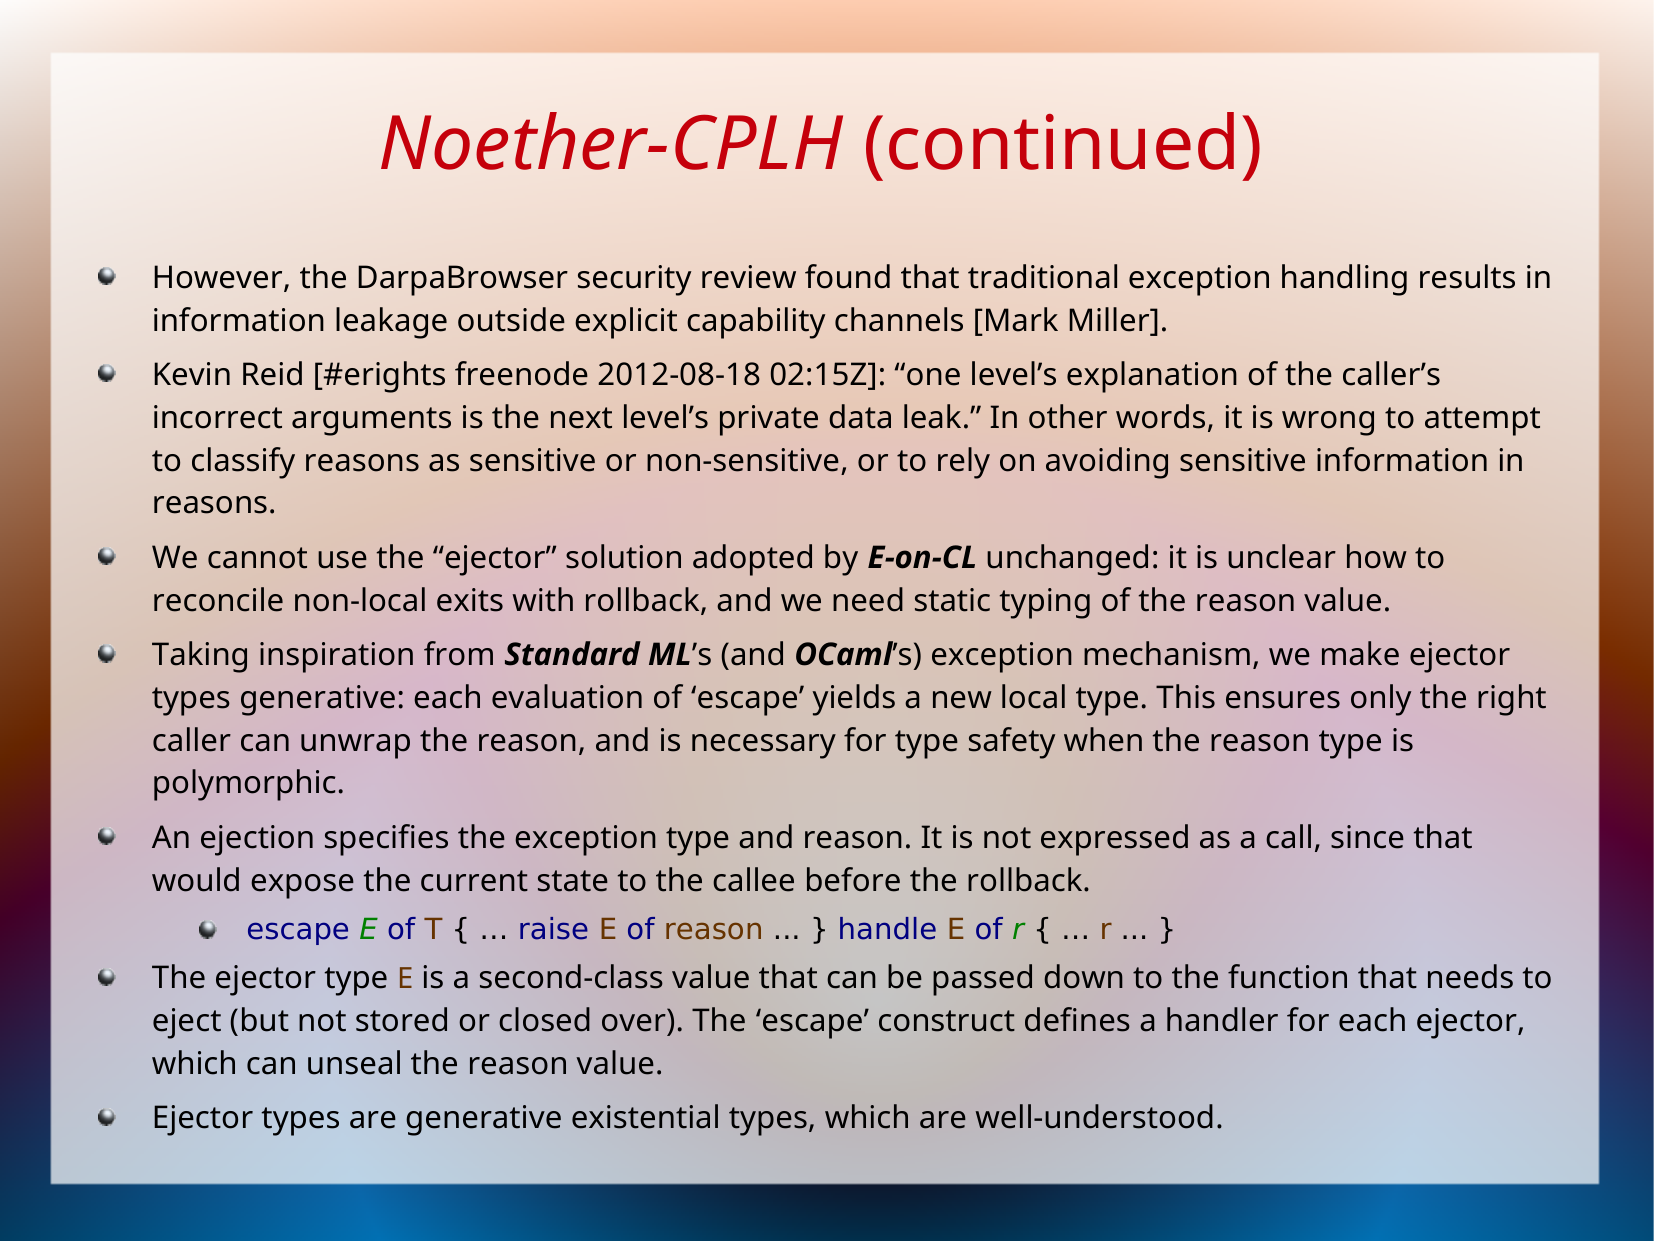

# Noether-CPLH (continued)
However, the DarpaBrowser security review found that traditional exception handling results in information leakage outside explicit capability channels [Mark Miller].
Kevin Reid [#erights freenode 2012-08-18 02:15Z]: “one level’s explanation of the caller’s incorrect arguments is the next level’s private data leak.” In other words, it is wrong to attempt to classify reasons as sensitive or non-sensitive, or to rely on avoiding sensitive information in reasons.
We cannot use the “ejector” solution adopted by E-on-CL unchanged: it is unclear how to reconcile non‑local exits with rollback, and we need static typing of the reason value.
Taking inspiration from Standard ML’s (and OCaml’s) exception mechanism, we make ejector types generative: each evaluation of ‘escape’ yields a new local type. This ensures only the right caller can unwrap the reason, and is necessary for type safety when the reason type is polymorphic.
An ejection specifies the exception type and reason. It is not expressed as a call, since that would expose the current state to the callee before the rollback.
escape E of T { … raise E of reason ... } handle E of r { … r ... }
The ejector type E is a second-class value that can be passed down to the function that needs to eject (but not stored or closed over). The ‘escape’ construct defines a handler for each ejector, which can unseal the reason value.
Ejector types are generative existential types, which are well-understood.